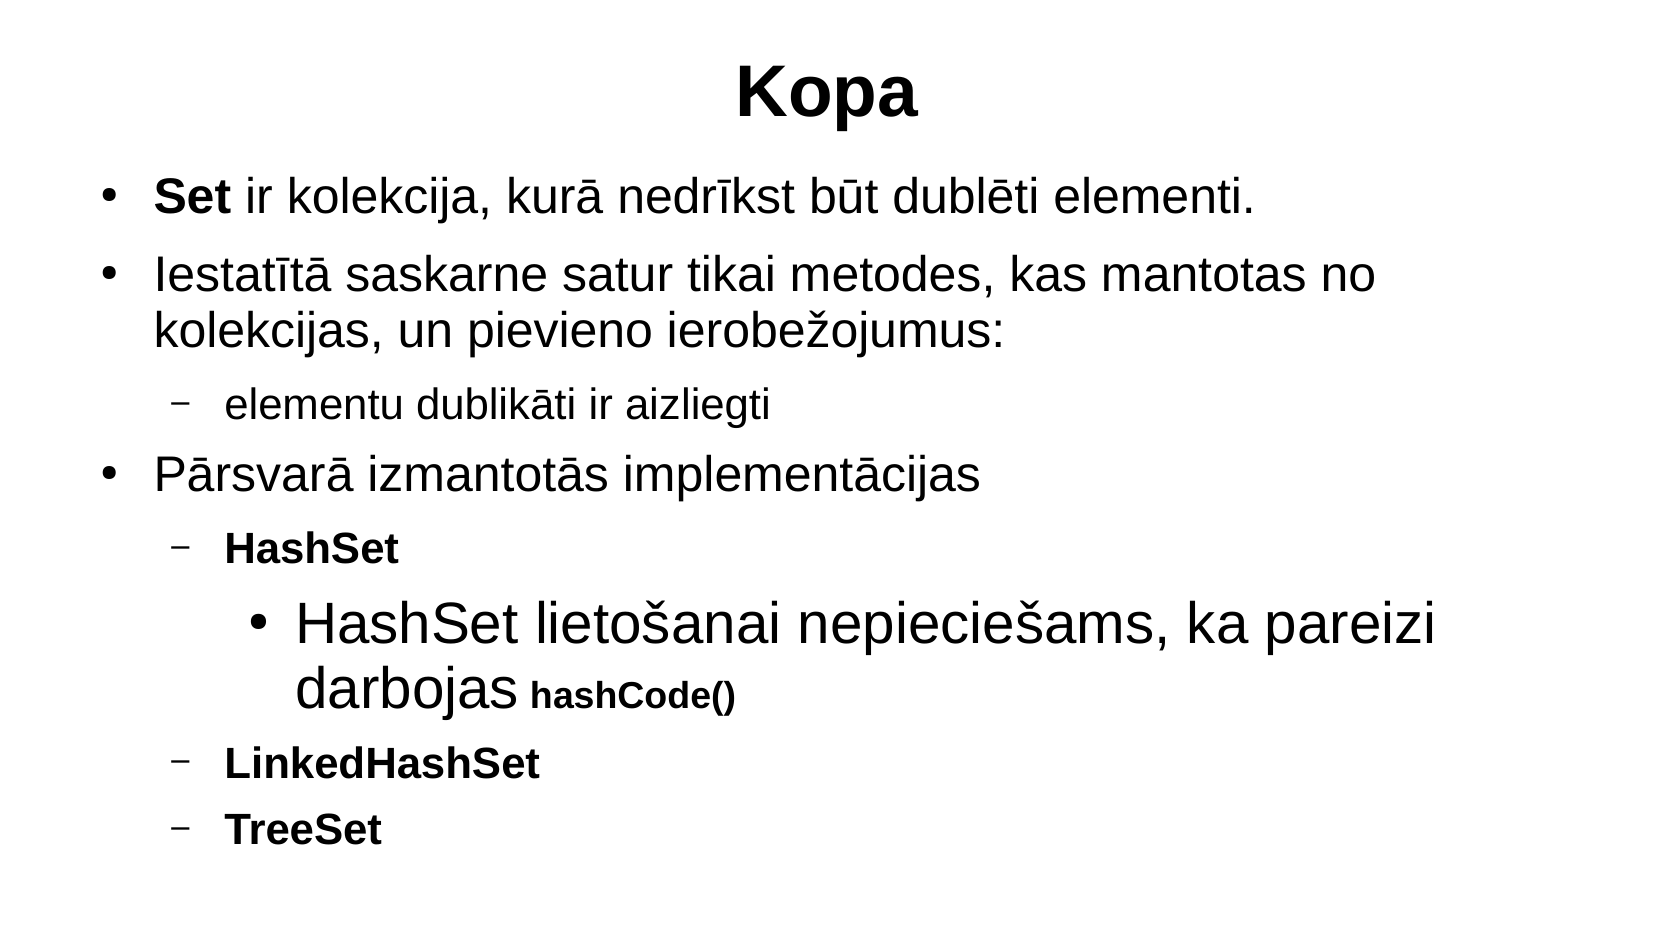

# Kopa
Set ir kolekcija, kurā nedrīkst būt dublēti elementi.
Iestatītā saskarne satur tikai metodes, kas mantotas no kolekcijas, un pievieno ierobežojumus:
elementu dublikāti ir aizliegti
Pārsvarā izmantotās implementācijas
HashSet
HashSet lietošanai nepieciešams, ka pareizi darbojas hashCode()
LinkedHashSet
TreeSet